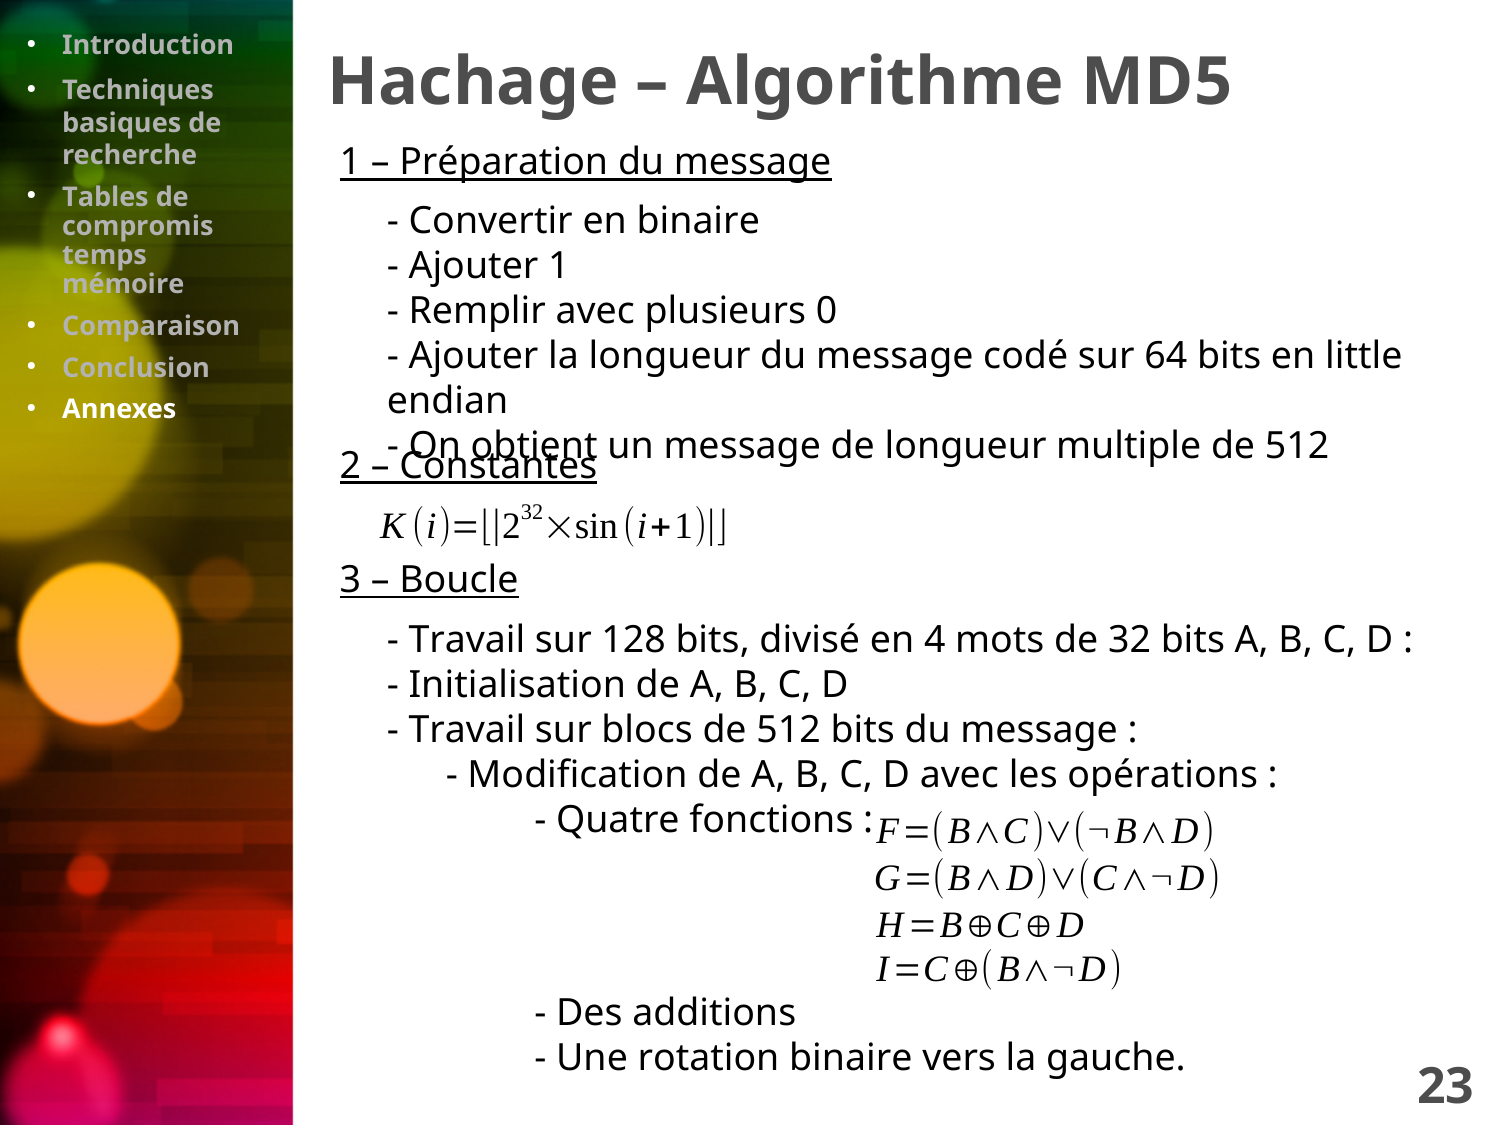

# Hachage – Algorithme MD5
Introduction
Techniques basiques de recherche
Tables de compromis temps mémoire
Comparaison
Conclusion
Annexes
1 – Préparation du message
- Convertir en binaire
- Ajouter 1
- Remplir avec plusieurs 0
- Ajouter la longueur du message codé sur 64 bits en little endian
- On obtient un message de longueur multiple de 512
2 – Constantes
3 – Boucle
- Travail sur 128 bits, divisé en 4 mots de 32 bits A, B, C, D :
- Initialisation de A, B, C, D
- Travail sur blocs de 512 bits du message :
	- Modification de A, B, C, D avec les opérations :
		- Quatre fonctions :
		- Des additions
		- Une rotation binaire vers la gauche.